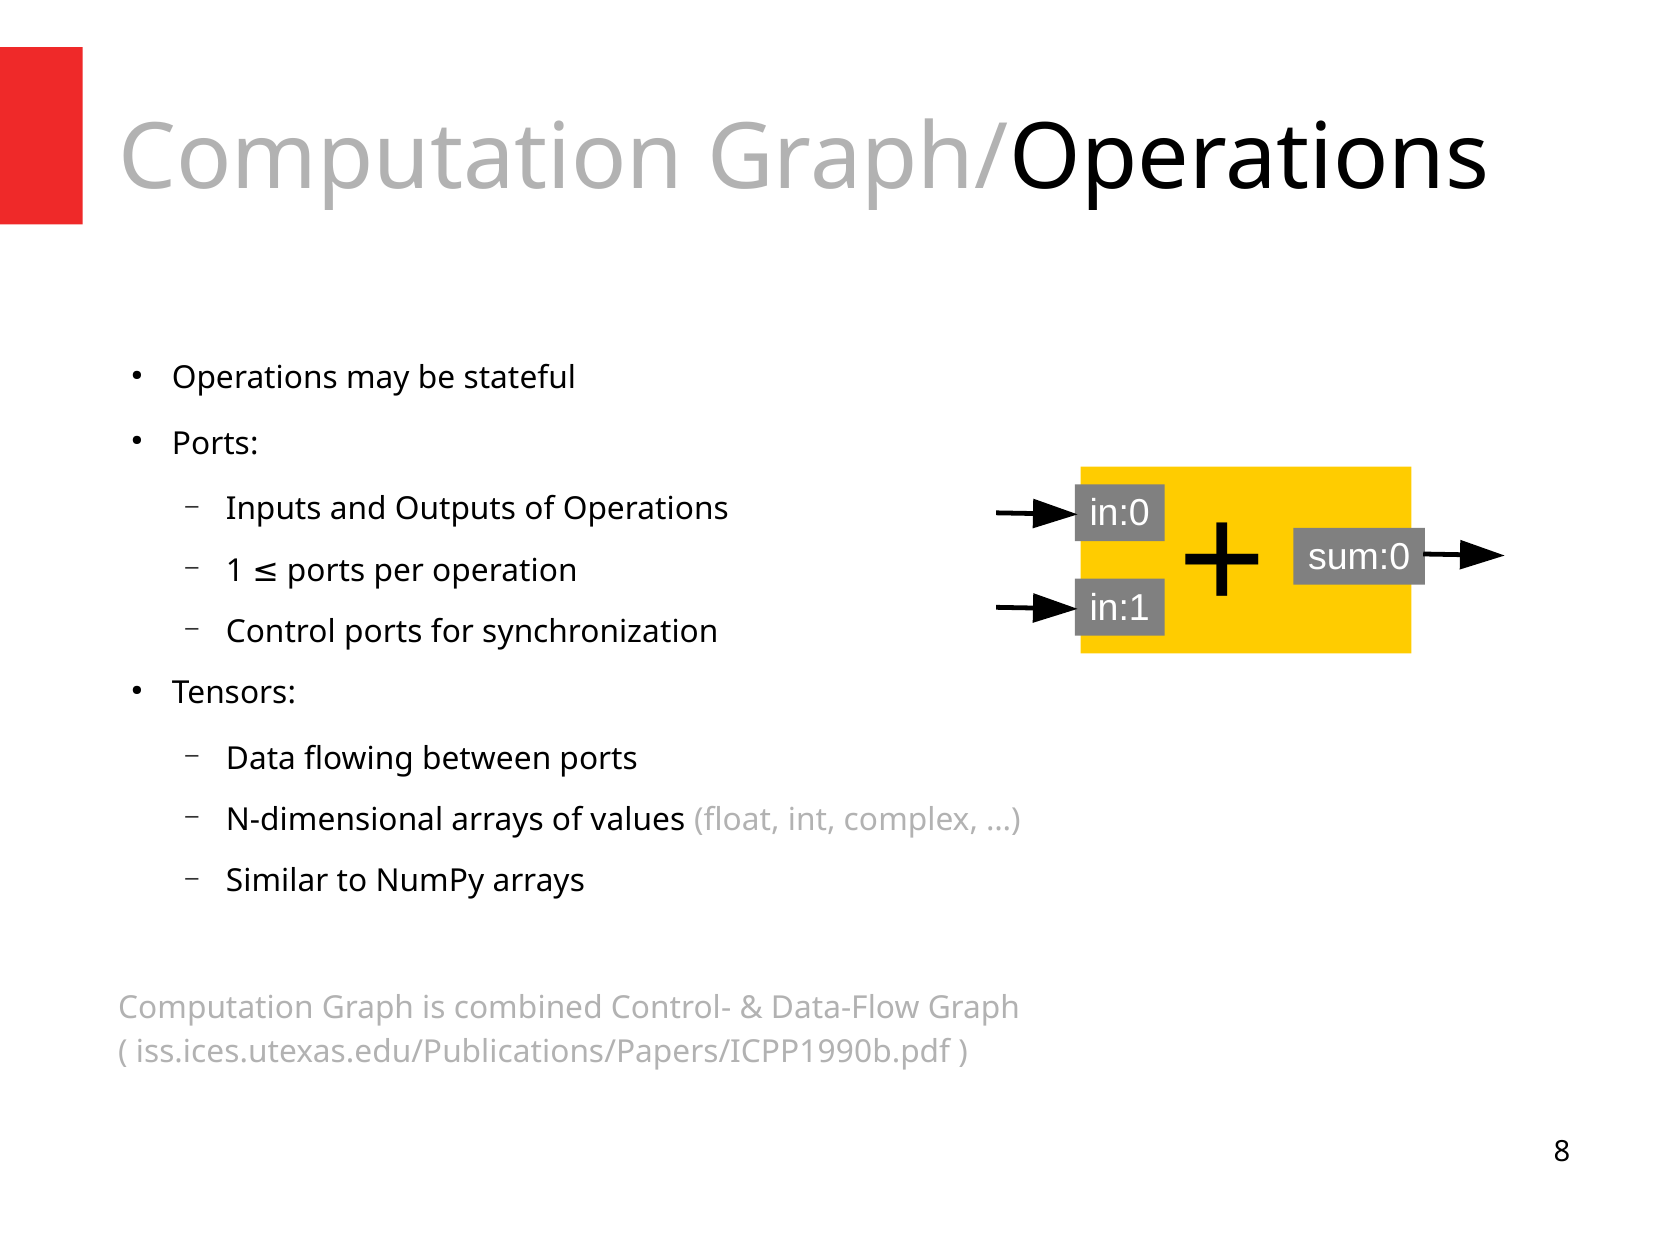

# Computation Graph/Operations
Operations may be stateful
Ports:
Inputs and Outputs of Operations
1 ≤ ports per operation
Control ports for synchronization
Tensors:
Data flowing between ports
N-dimensional arrays of values (float, int, complex, …)
Similar to NumPy arrays
Computation Graph is combined Control- & Data-Flow Graph
( iss.ices.utexas.edu/Publications/Papers/ICPP1990b.pdf )
 +
in:0
sum:0
in:1
8